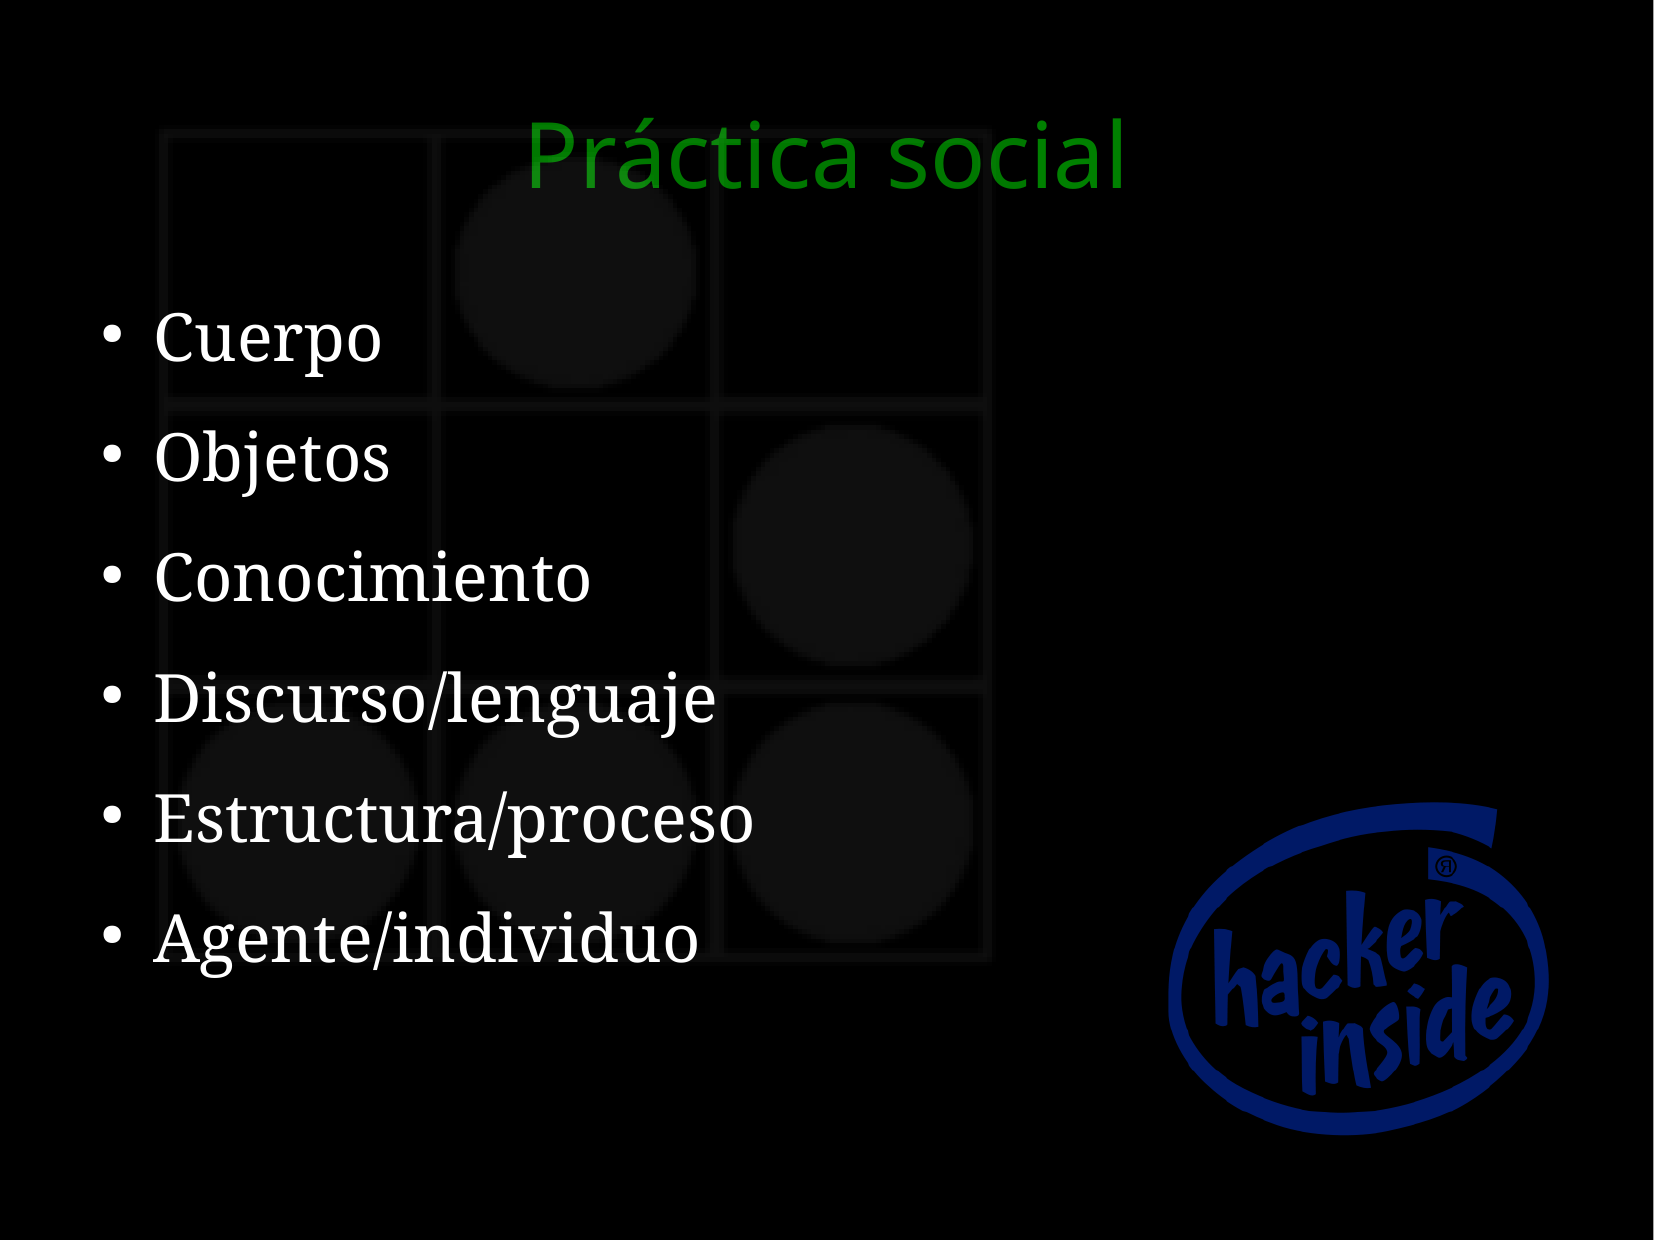

# Práctica social
Cuerpo
Objetos
Conocimiento
Discurso/lenguaje
Estructura/proceso
Agente/individuo